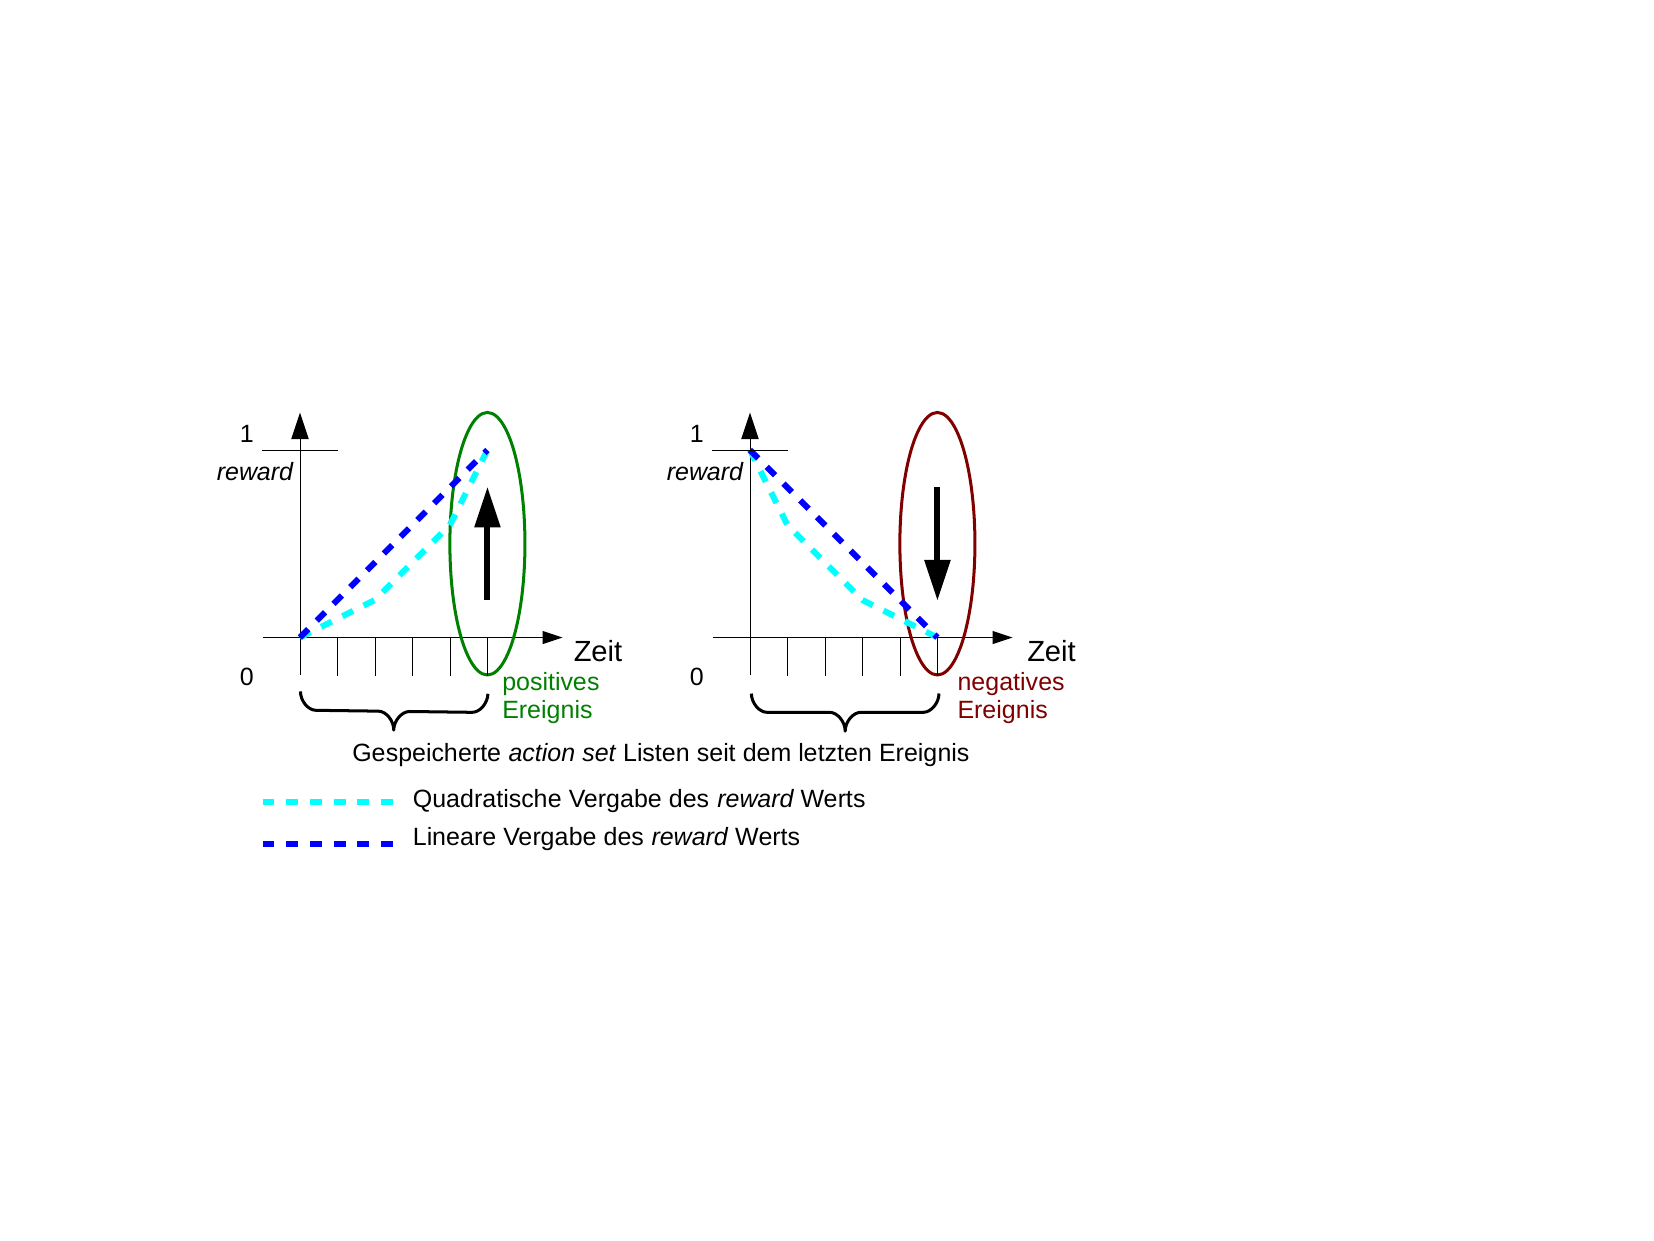

1
1
reward
reward
Zeit
Zeit
0
0
positives
Ereignis
negatives
Ereignis
Gespeicherte action set Listen seit dem letzten Ereignis
Quadratische Vergabe des reward Werts
Lineare Vergabe des reward Werts